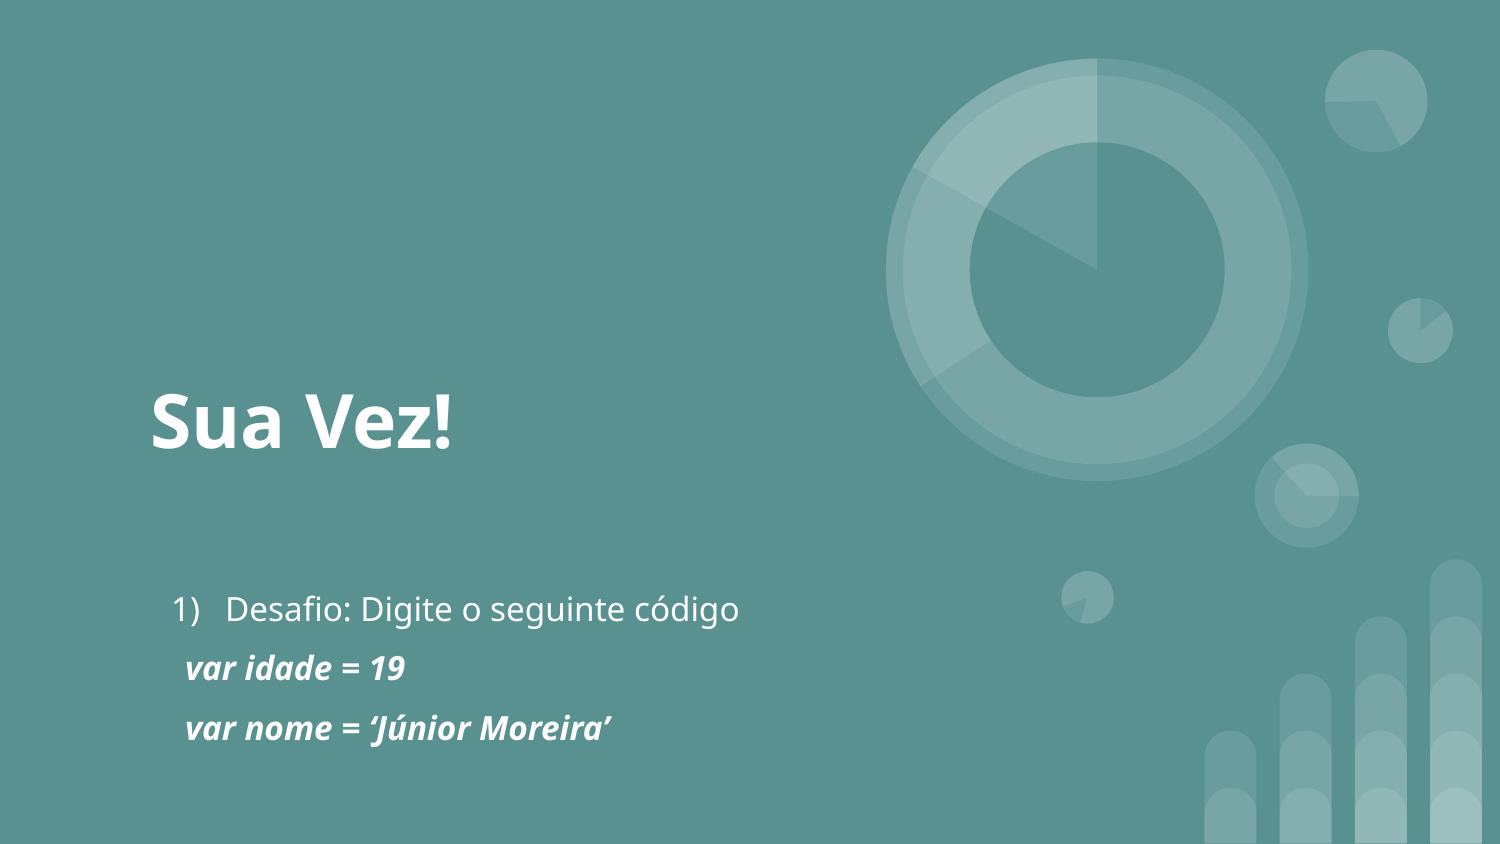

# Sua Vez!
Desafio: Digite o seguinte código
 var idade = 19
 var nome = ‘Júnior Moreira’